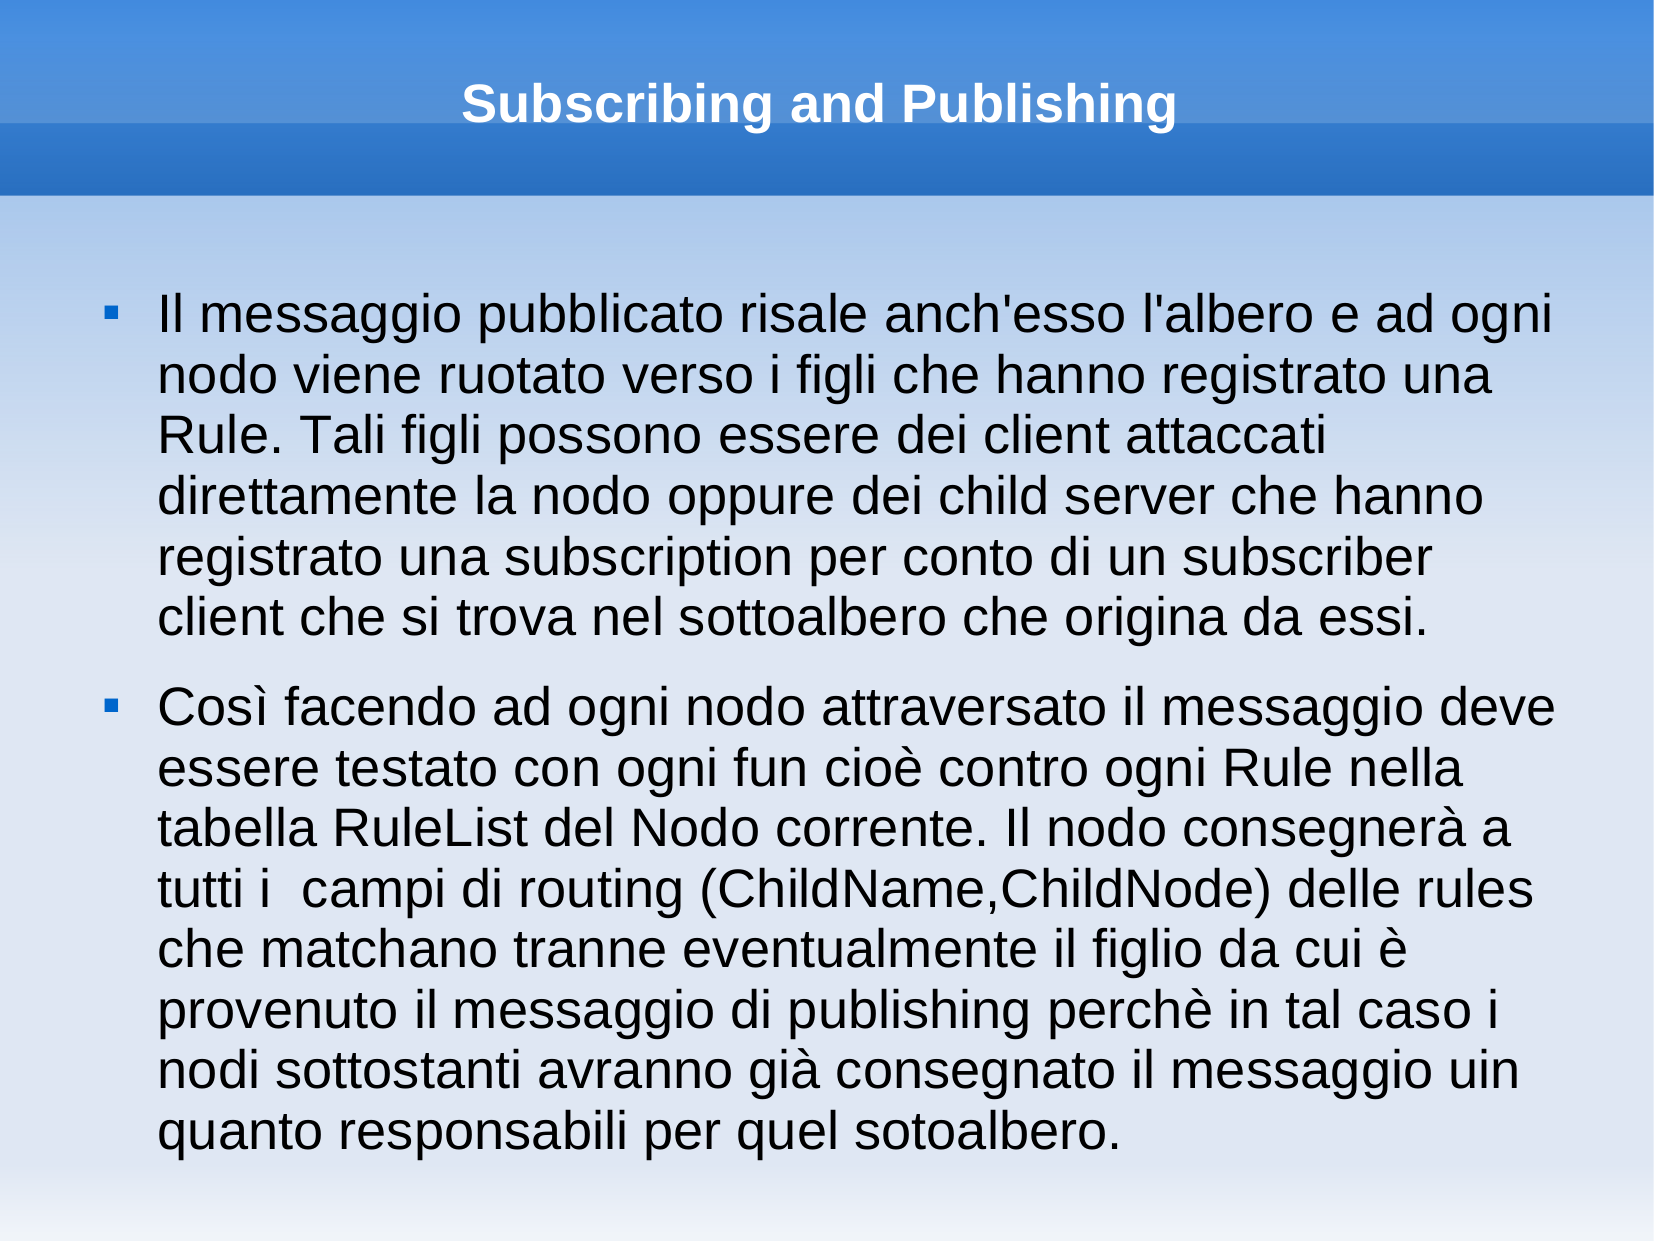

# Subscribing and Publishing
Il messaggio pubblicato risale anch'esso l'albero e ad ogni nodo viene ruotato verso i figli che hanno registrato una Rule. Tali figli possono essere dei client attaccati direttamente la nodo oppure dei child server che hanno registrato una subscription per conto di un subscriber client che si trova nel sottoalbero che origina da essi.
Così facendo ad ogni nodo attraversato il messaggio deve essere testato con ogni fun cioè contro ogni Rule nella tabella RuleList del Nodo corrente. Il nodo consegnerà a tutti i campi di routing (ChildName,ChildNode) delle rules che matchano tranne eventualmente il figlio da cui è provenuto il messaggio di publishing perchè in tal caso i nodi sottostanti avranno già consegnato il messaggio uin quanto responsabili per quel sotoalbero.